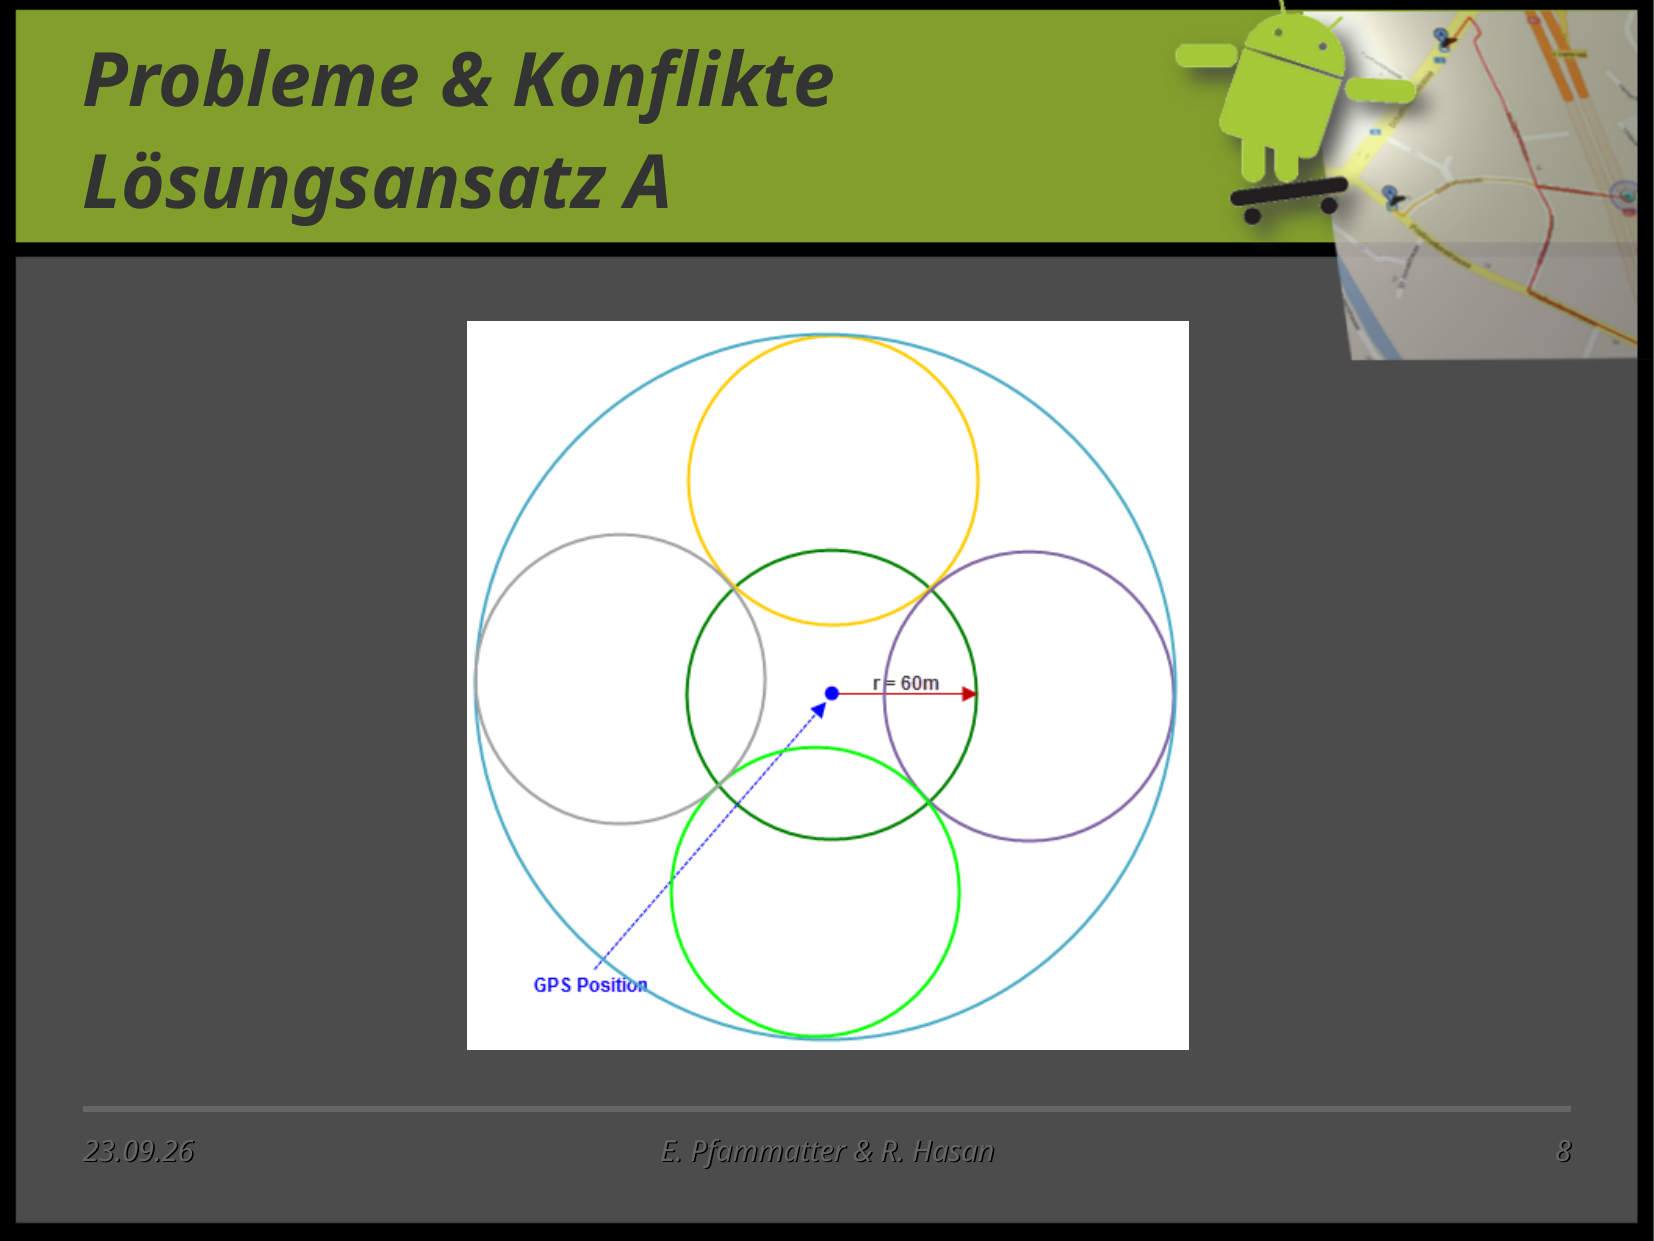

# Probleme & Konflikte Lösungsansatz A
E. Pfammatter & R. Hasan
8